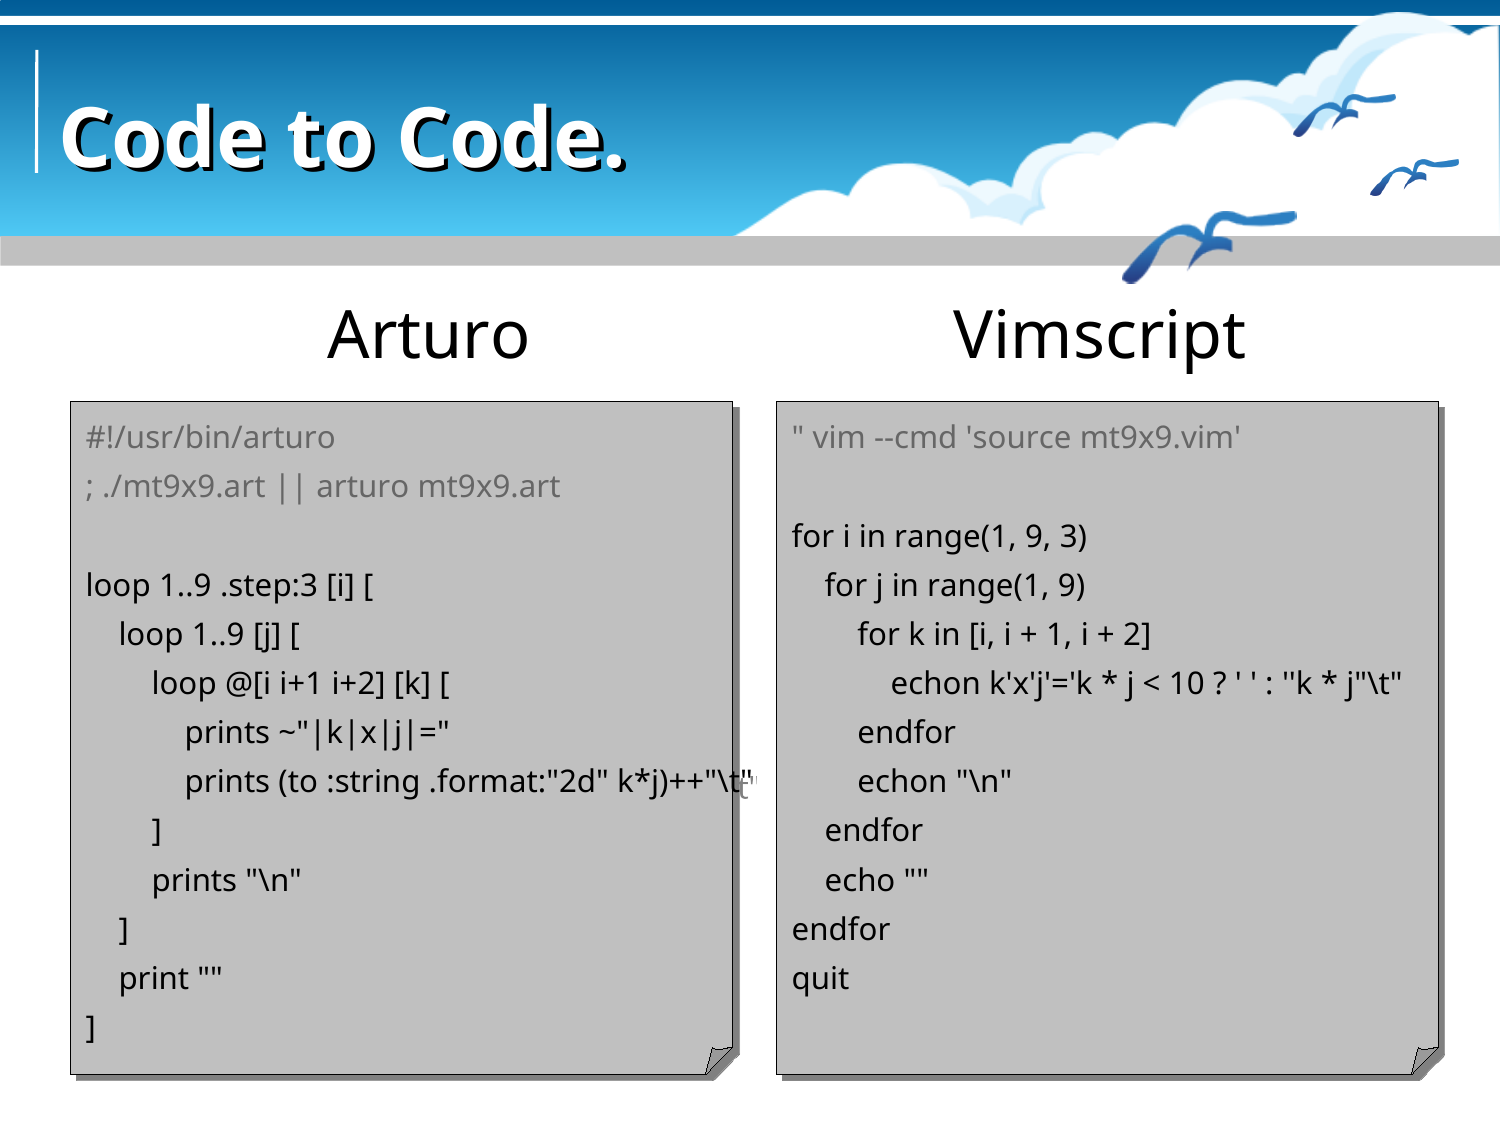

# Code to Code.
Vimscript
Arturo
#!/usr/bin/arturo
; ./mt9x9.art || arturo mt9x9.art
loop 1..9 .step:3 [i] [
 loop 1..9 [j] [
 loop @[i i+1 i+2] [k] [
 prints ~"|k|x|j|="
 prints (to :string .format:"2d" k*j)++"\t"
 ]
 prints "\n"
 ]
 print ""
]
" vim --cmd 'source mt9x9.vim'
for i in range(1, 9, 3)
 for j in range(1, 9)
 for k in [i, i + 1, i + 2]
 echon k'x'j'='k * j < 10 ? ' ' : ''k * j"\t"
 endfor
 echon "\n"
 endfor
 echo ""
endfor
quit